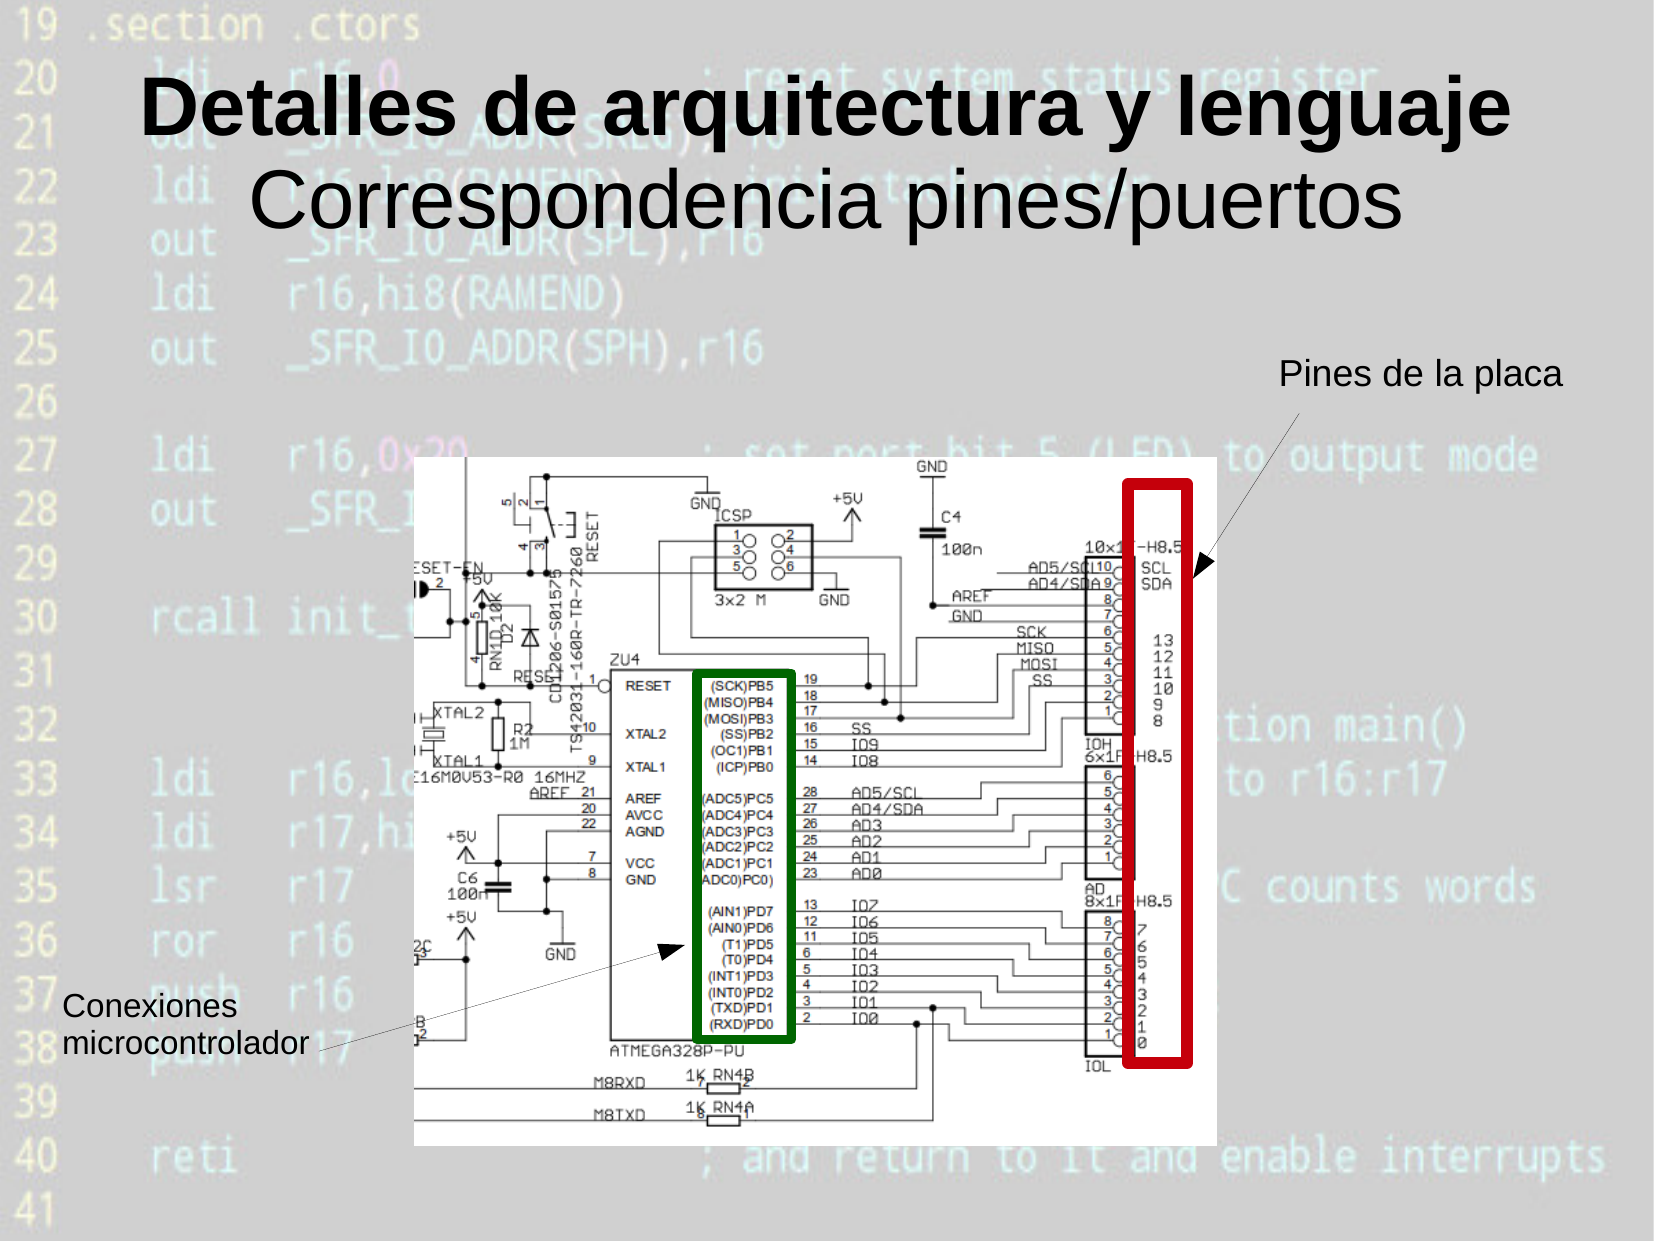

# Detalles de arquitectura y lenguaje Correspondencia pines/puertos
Pines de la placa
Conexiones
microcontrolador